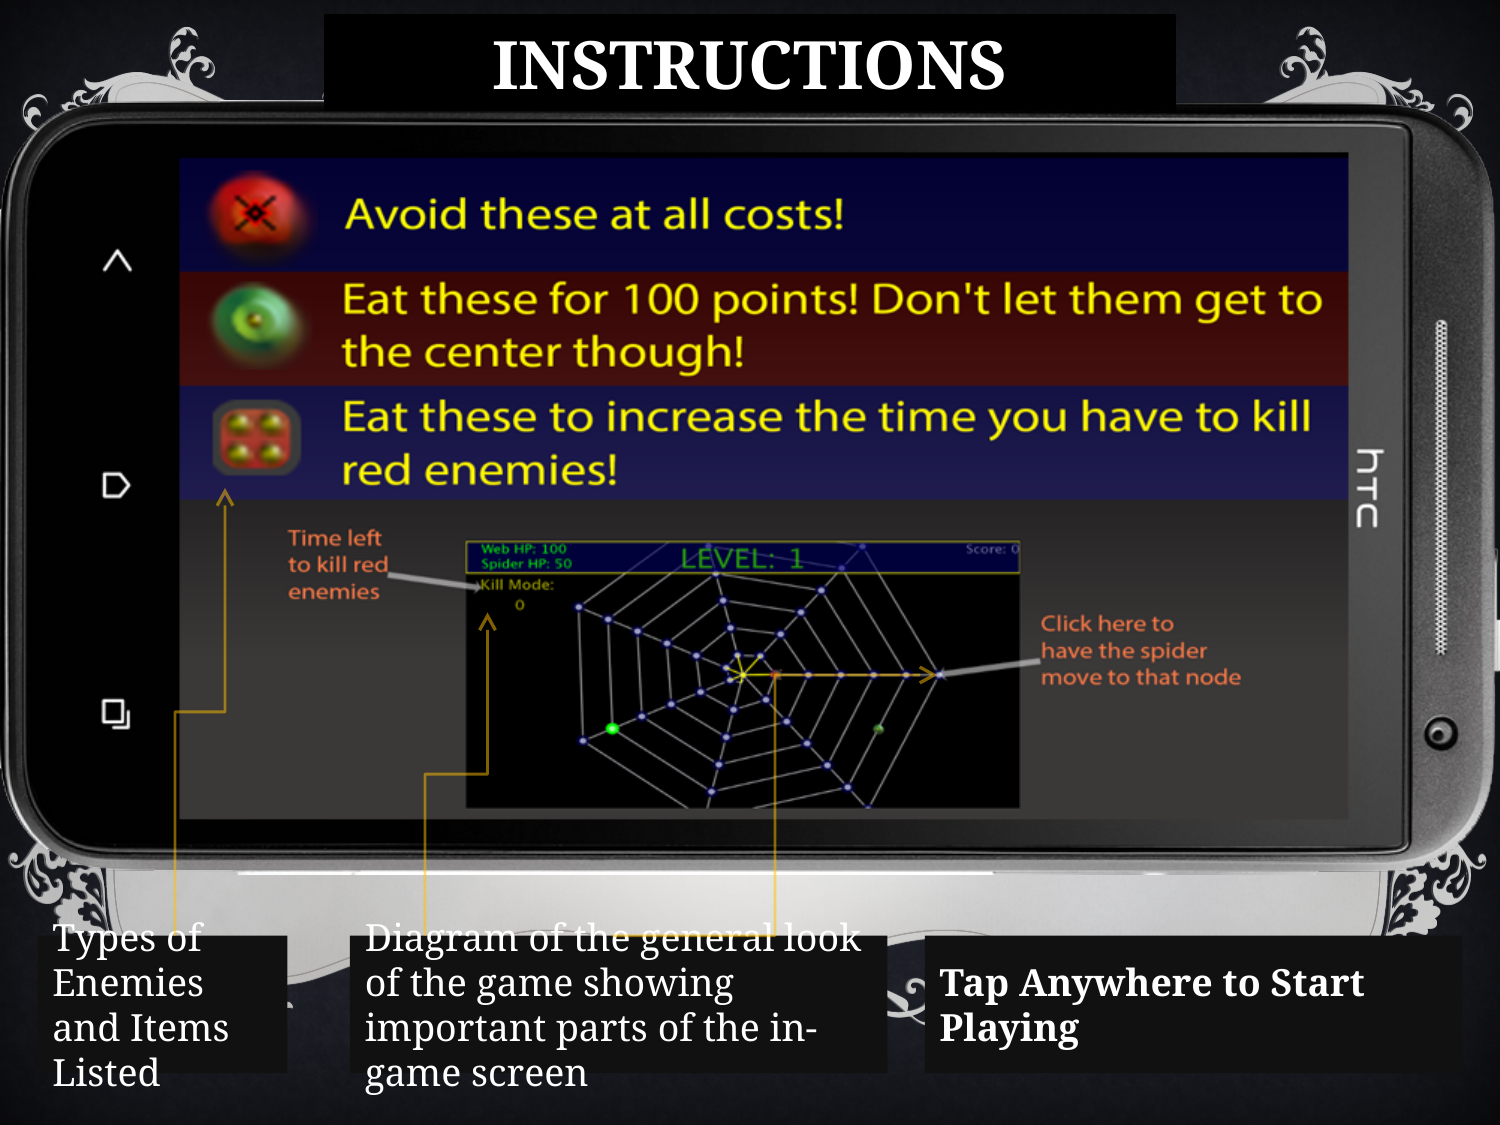

INSTRUCTIONS
Types of Enemies and Items Listed
Diagram of the general look of the game showing important parts of the in-game screen
Tap Anywhere to Start Playing